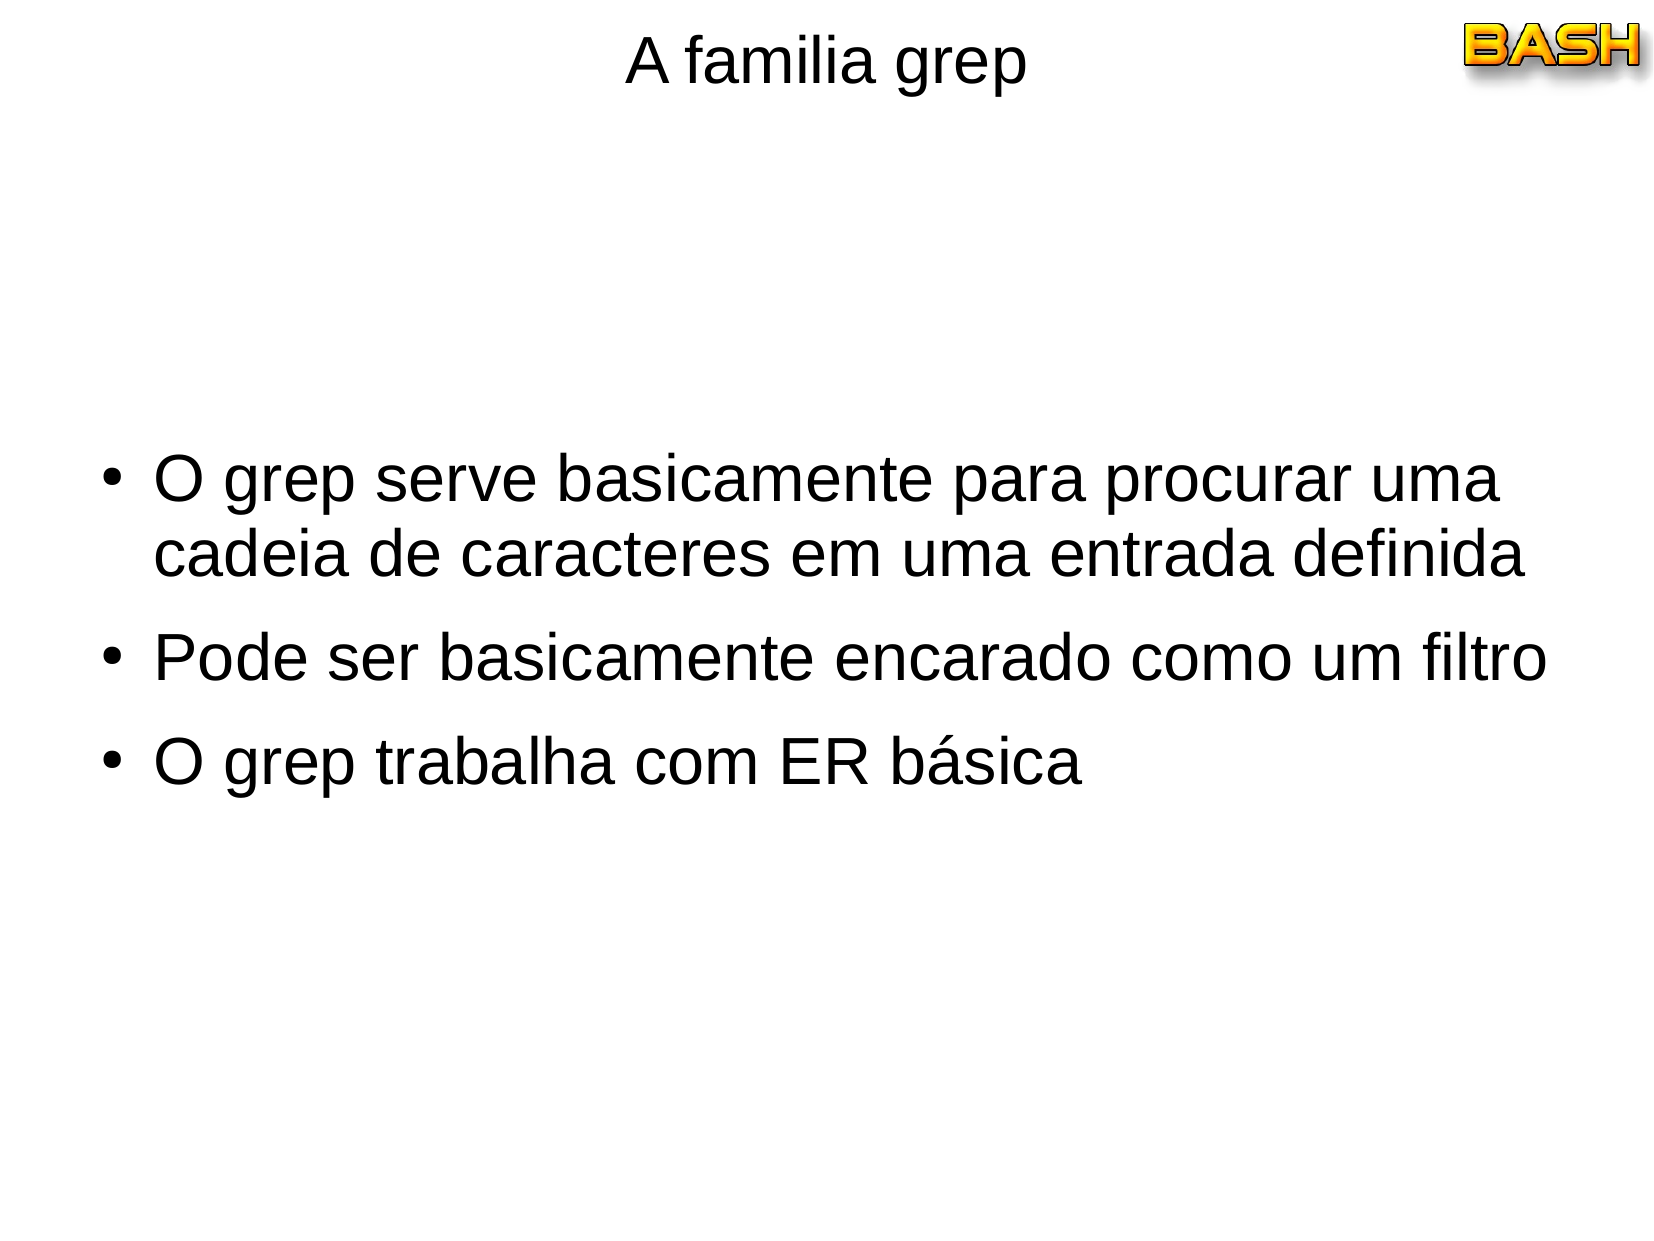

# A familia grep
O grep serve basicamente para procurar uma cadeia de caracteres em uma entrada definida
Pode ser basicamente encarado como um filtro
O grep trabalha com ER básica